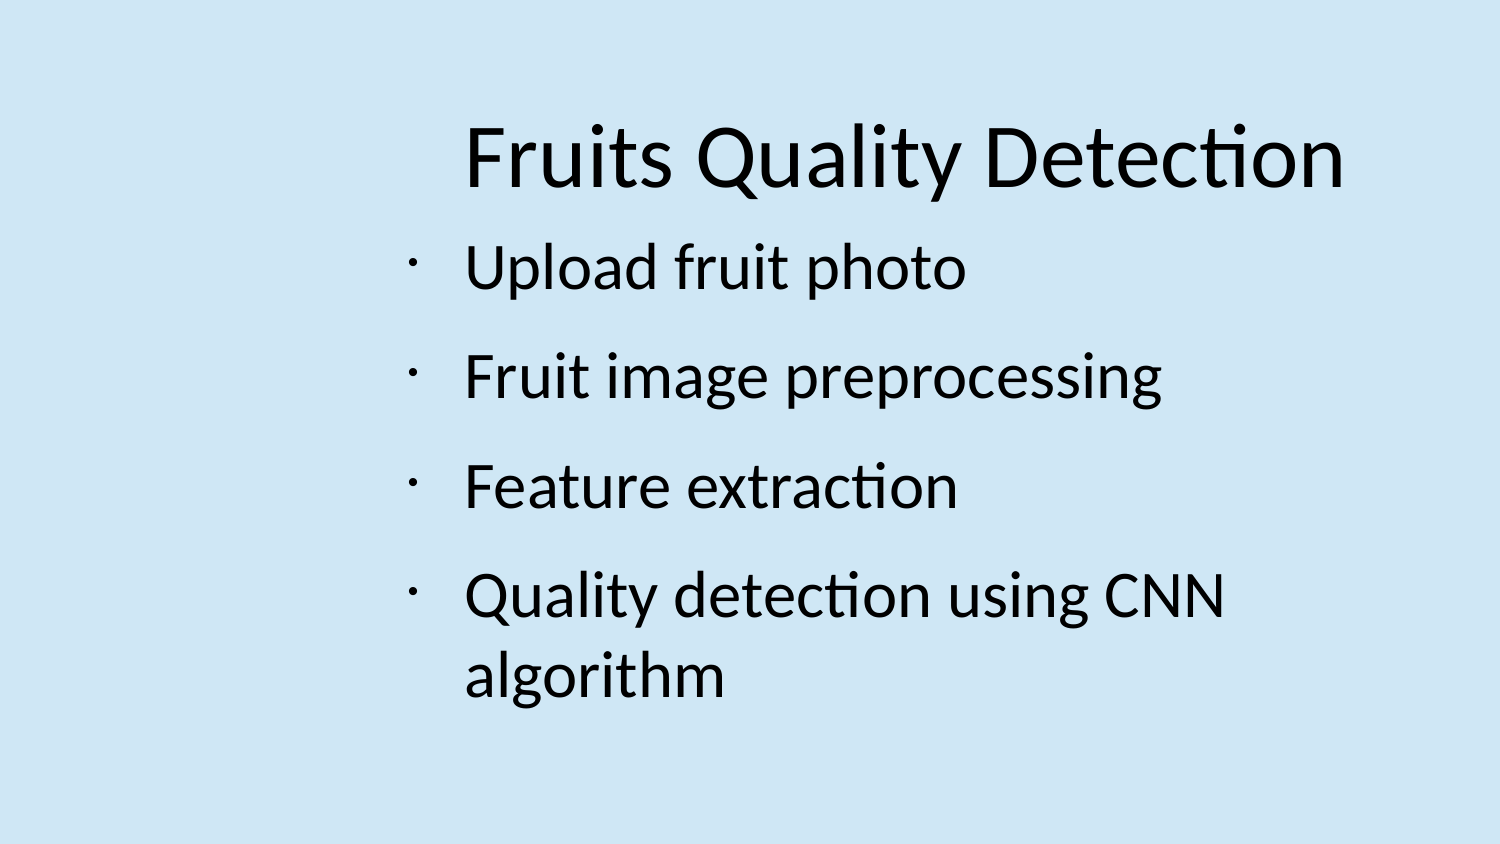

# Fruits Quality Detection
Upload fruit photo
Fruit image preprocessing
Feature extraction
Quality detection using CNN algorithm